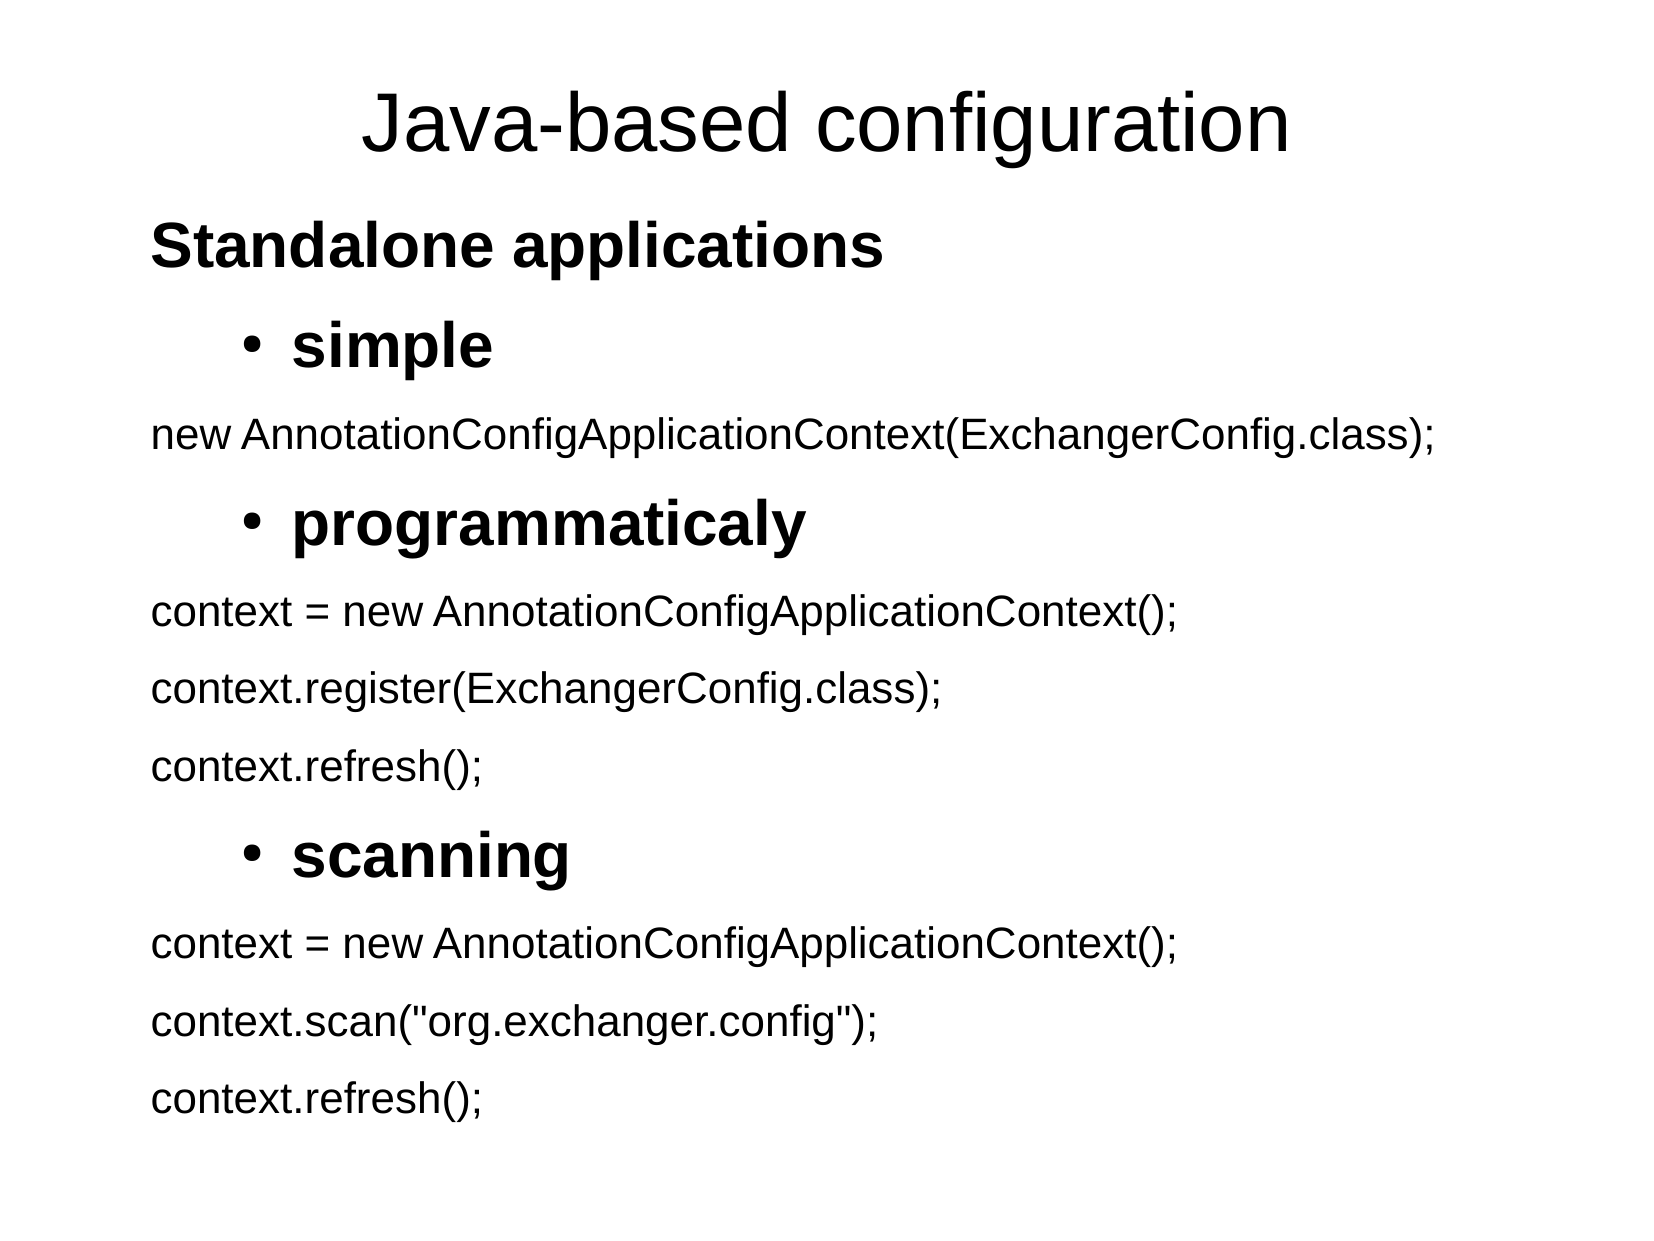

# Java-based configuration
Standalone applications
simple
new AnnotationConfigApplicationContext(ExchangerConfig.class);
programmaticaly
context = new AnnotationConfigApplicationContext();
context.register(ExchangerConfig.class);
context.refresh();
scanning
context = new AnnotationConfigApplicationContext();
context.scan("org.exchanger.config");
context.refresh();